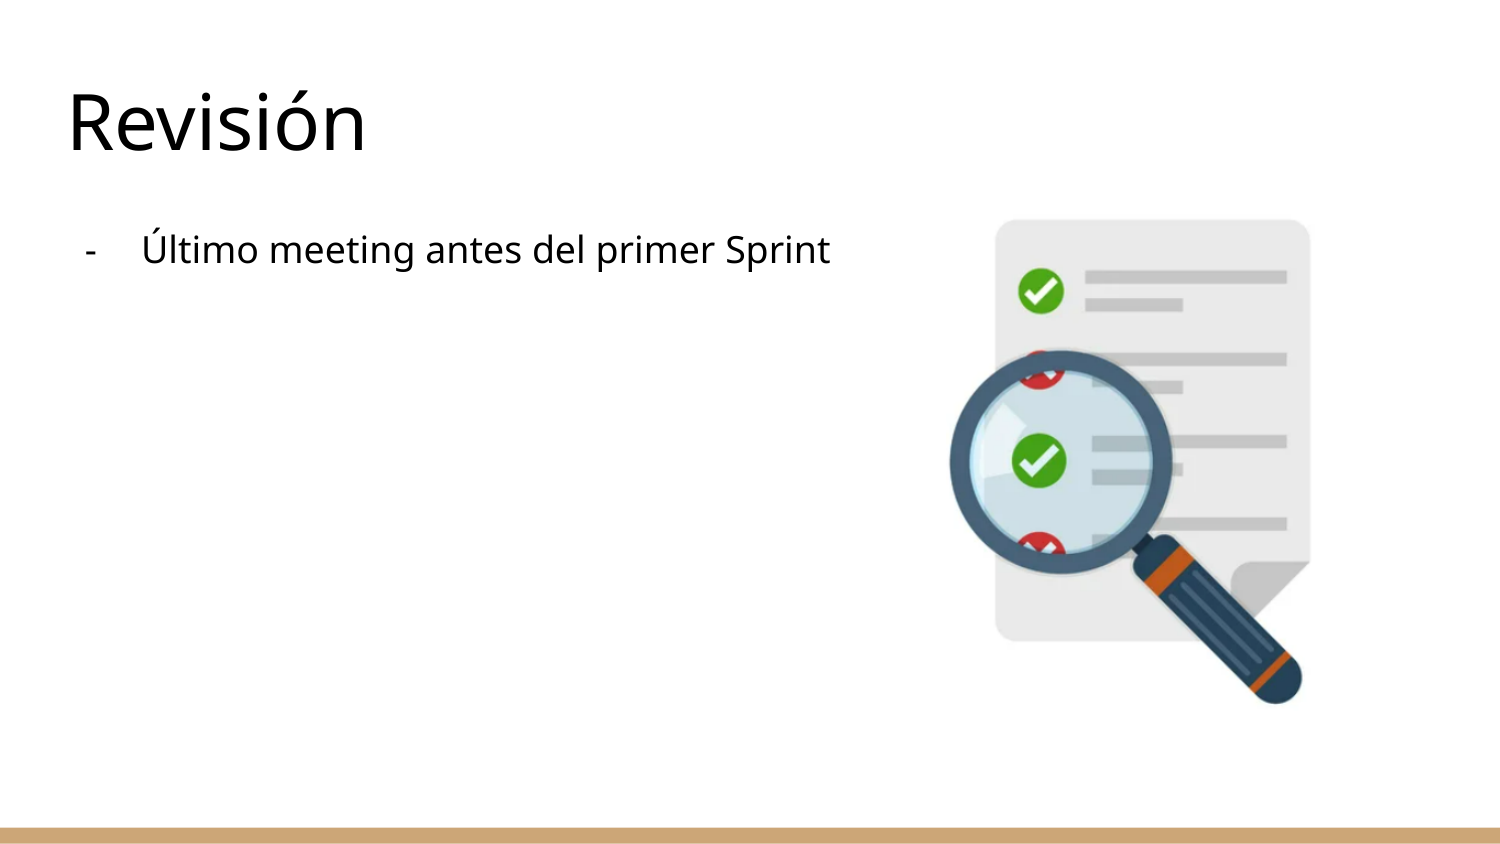

# Revisión
Último meeting antes del primer Sprint